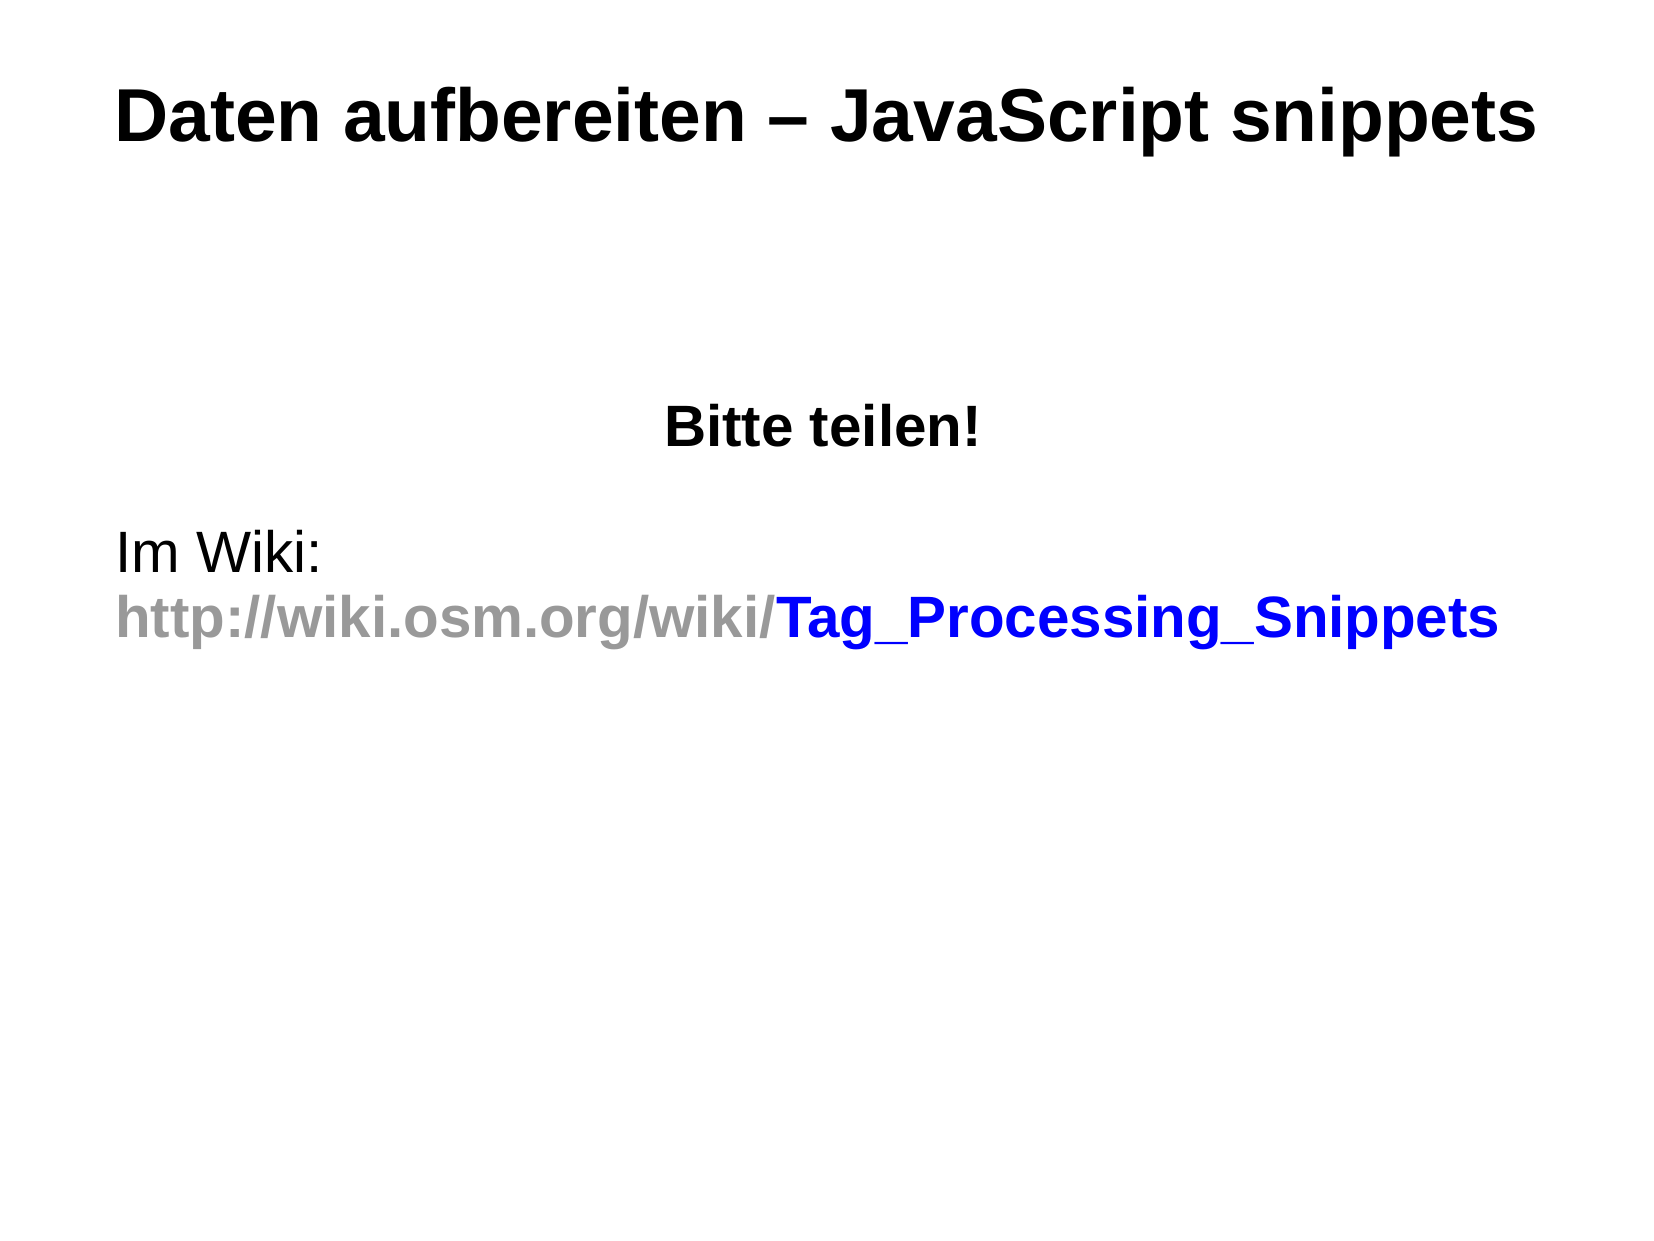

Daten aufbereiten – JavaScript snippets
Bitte teilen!
Im Wiki:
http://wiki.osm.org/wiki/Tag_Processing_Snippets